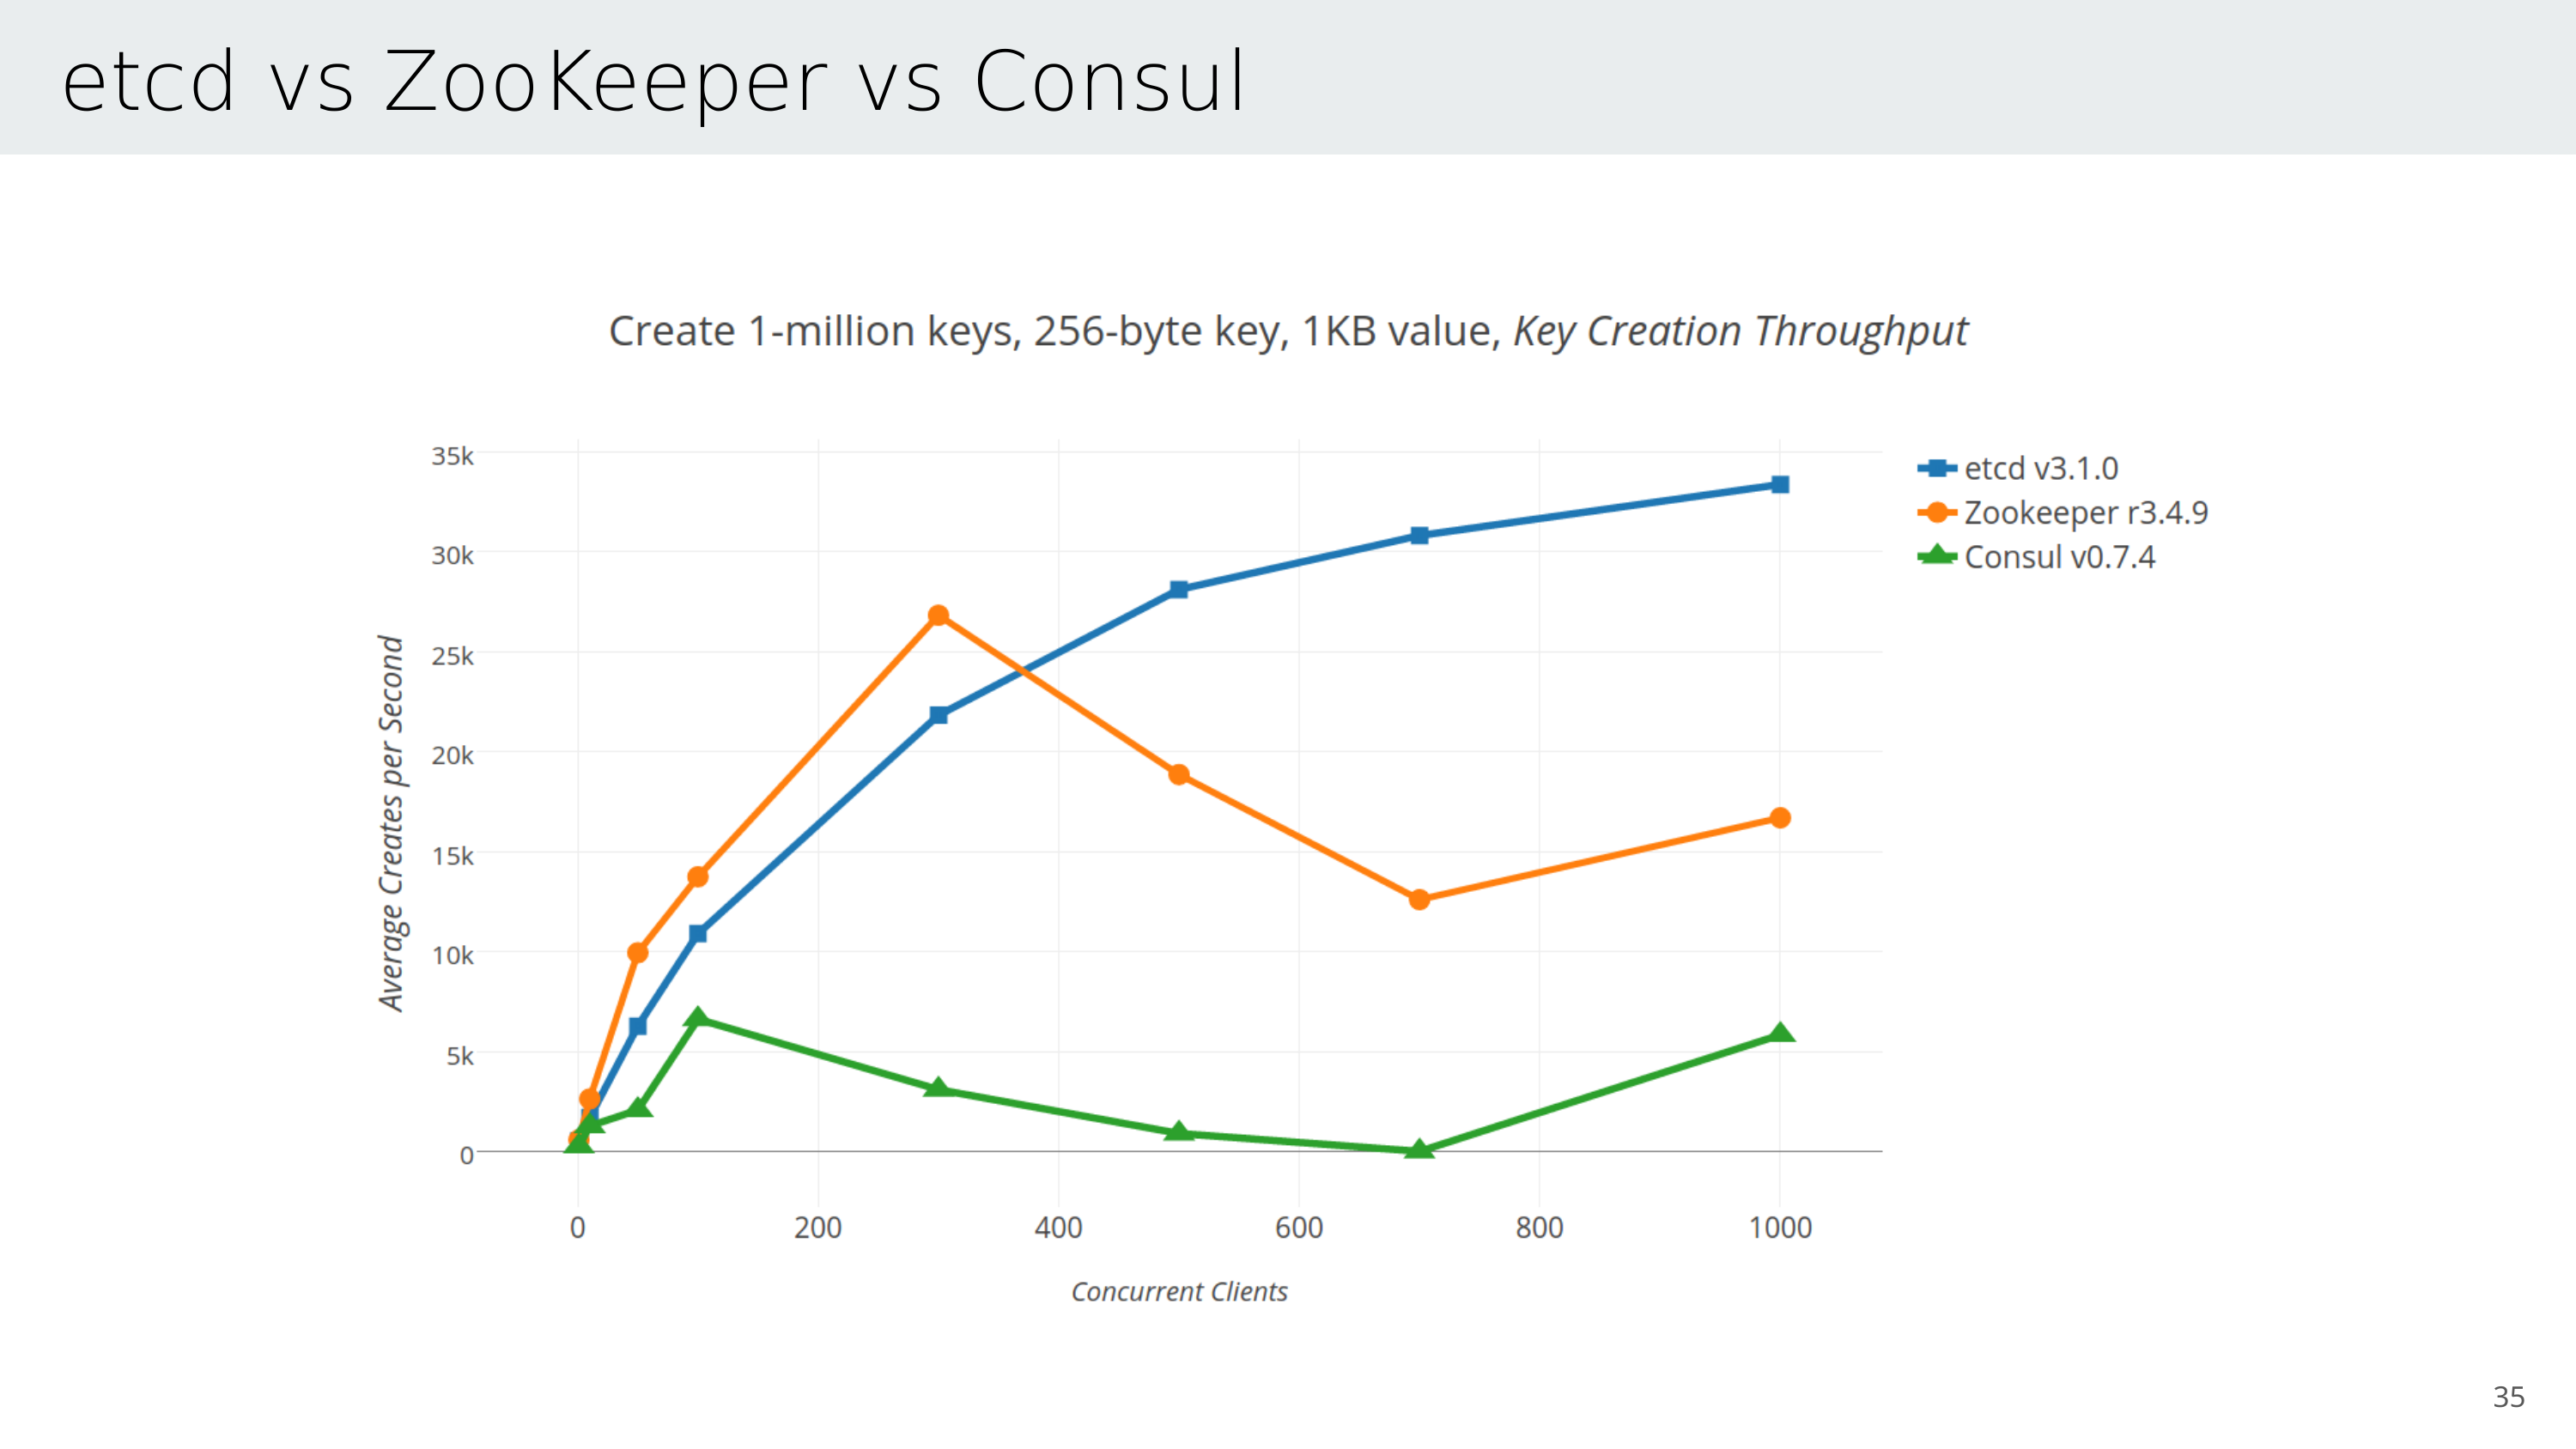

# etcd vs ZooKeeper vs Consul
35